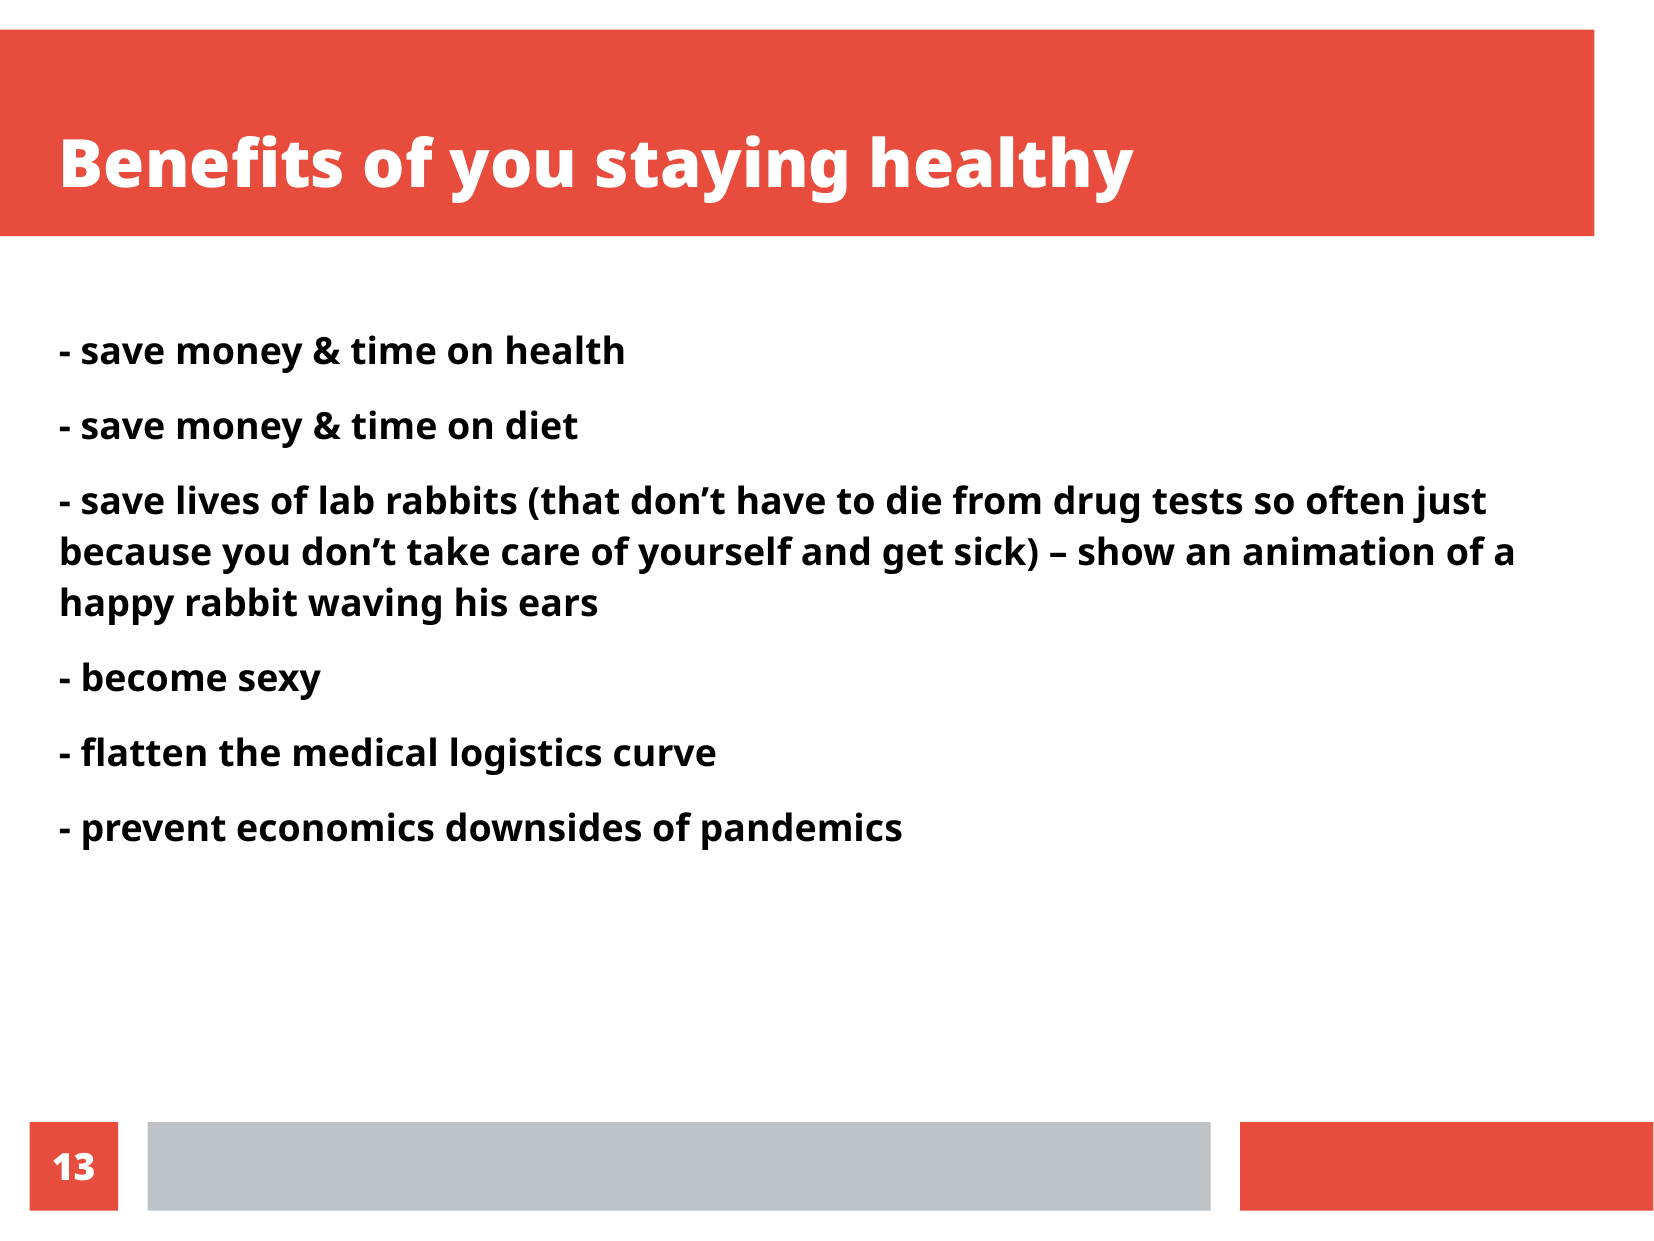

# Benefits of you staying healthy
- save money & time on health
- save money & time on diet
- save lives of lab rabbits (that don’t have to die from drug tests so often just because you don’t take care of yourself and get sick) – show an animation of a happy rabbit waving his ears
- become sexy
- flatten the medical logistics curve
- prevent economics downsides of pandemics
13